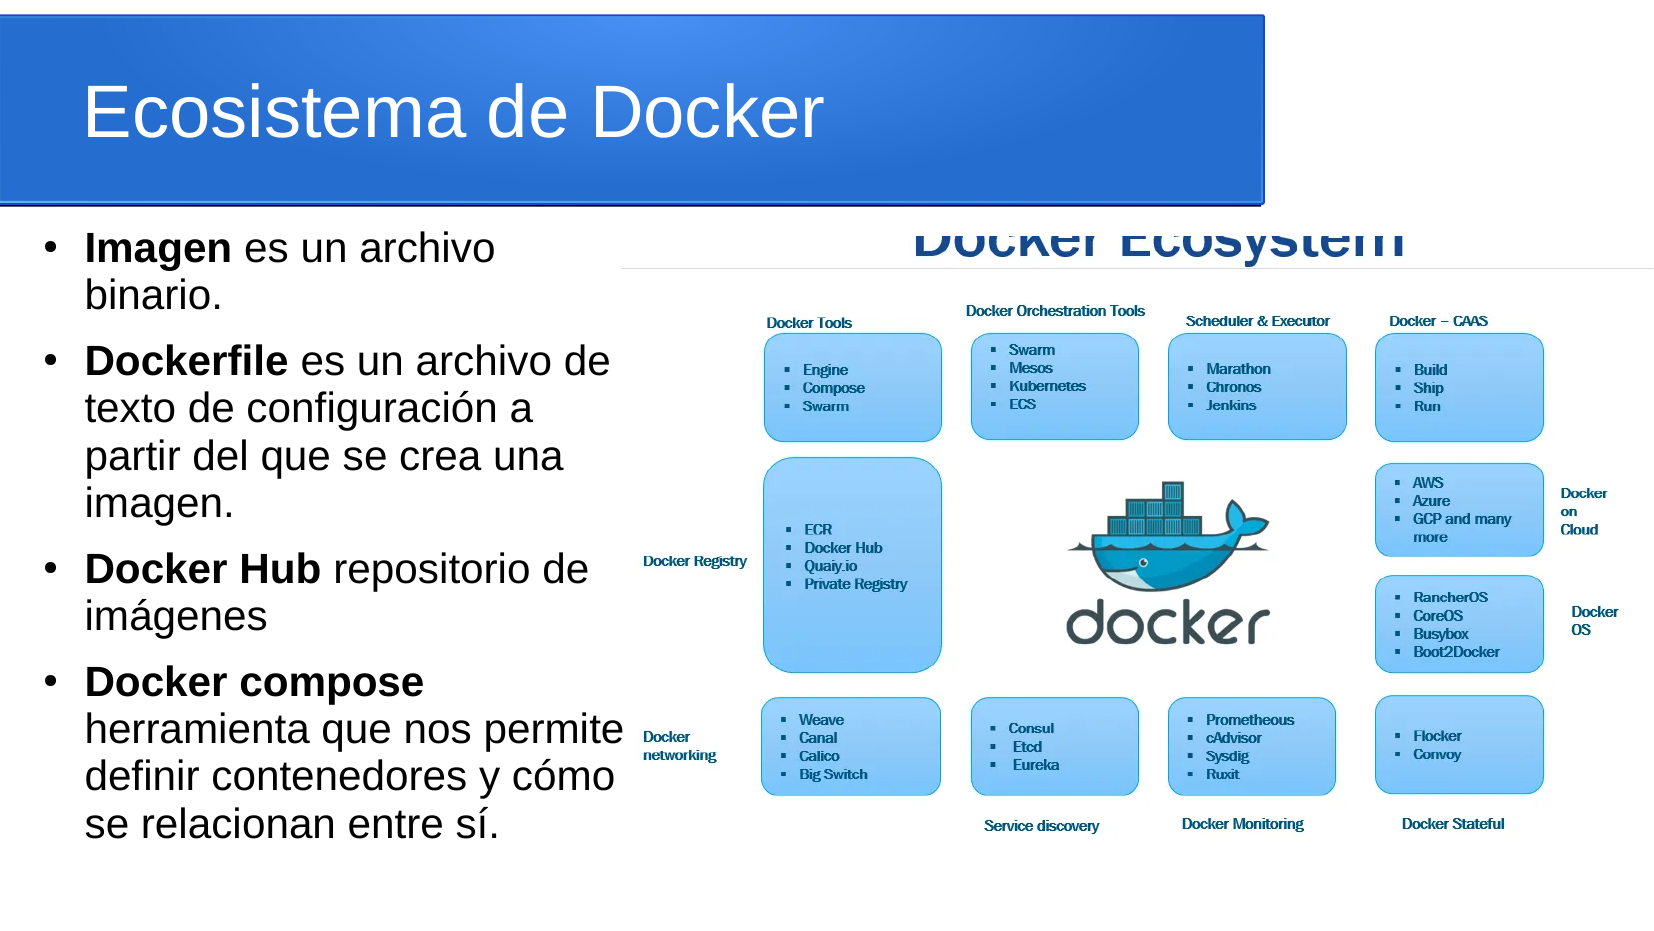

# Ecosistema de Docker
Imagen es un archivo binario.
Dockerfile es un archivo de texto de configuración a partir del que se crea una imagen.
Docker Hub repositorio de imágenes
Docker compose herramienta que nos permite definir contenedores y cómo se relacionan entre sí.